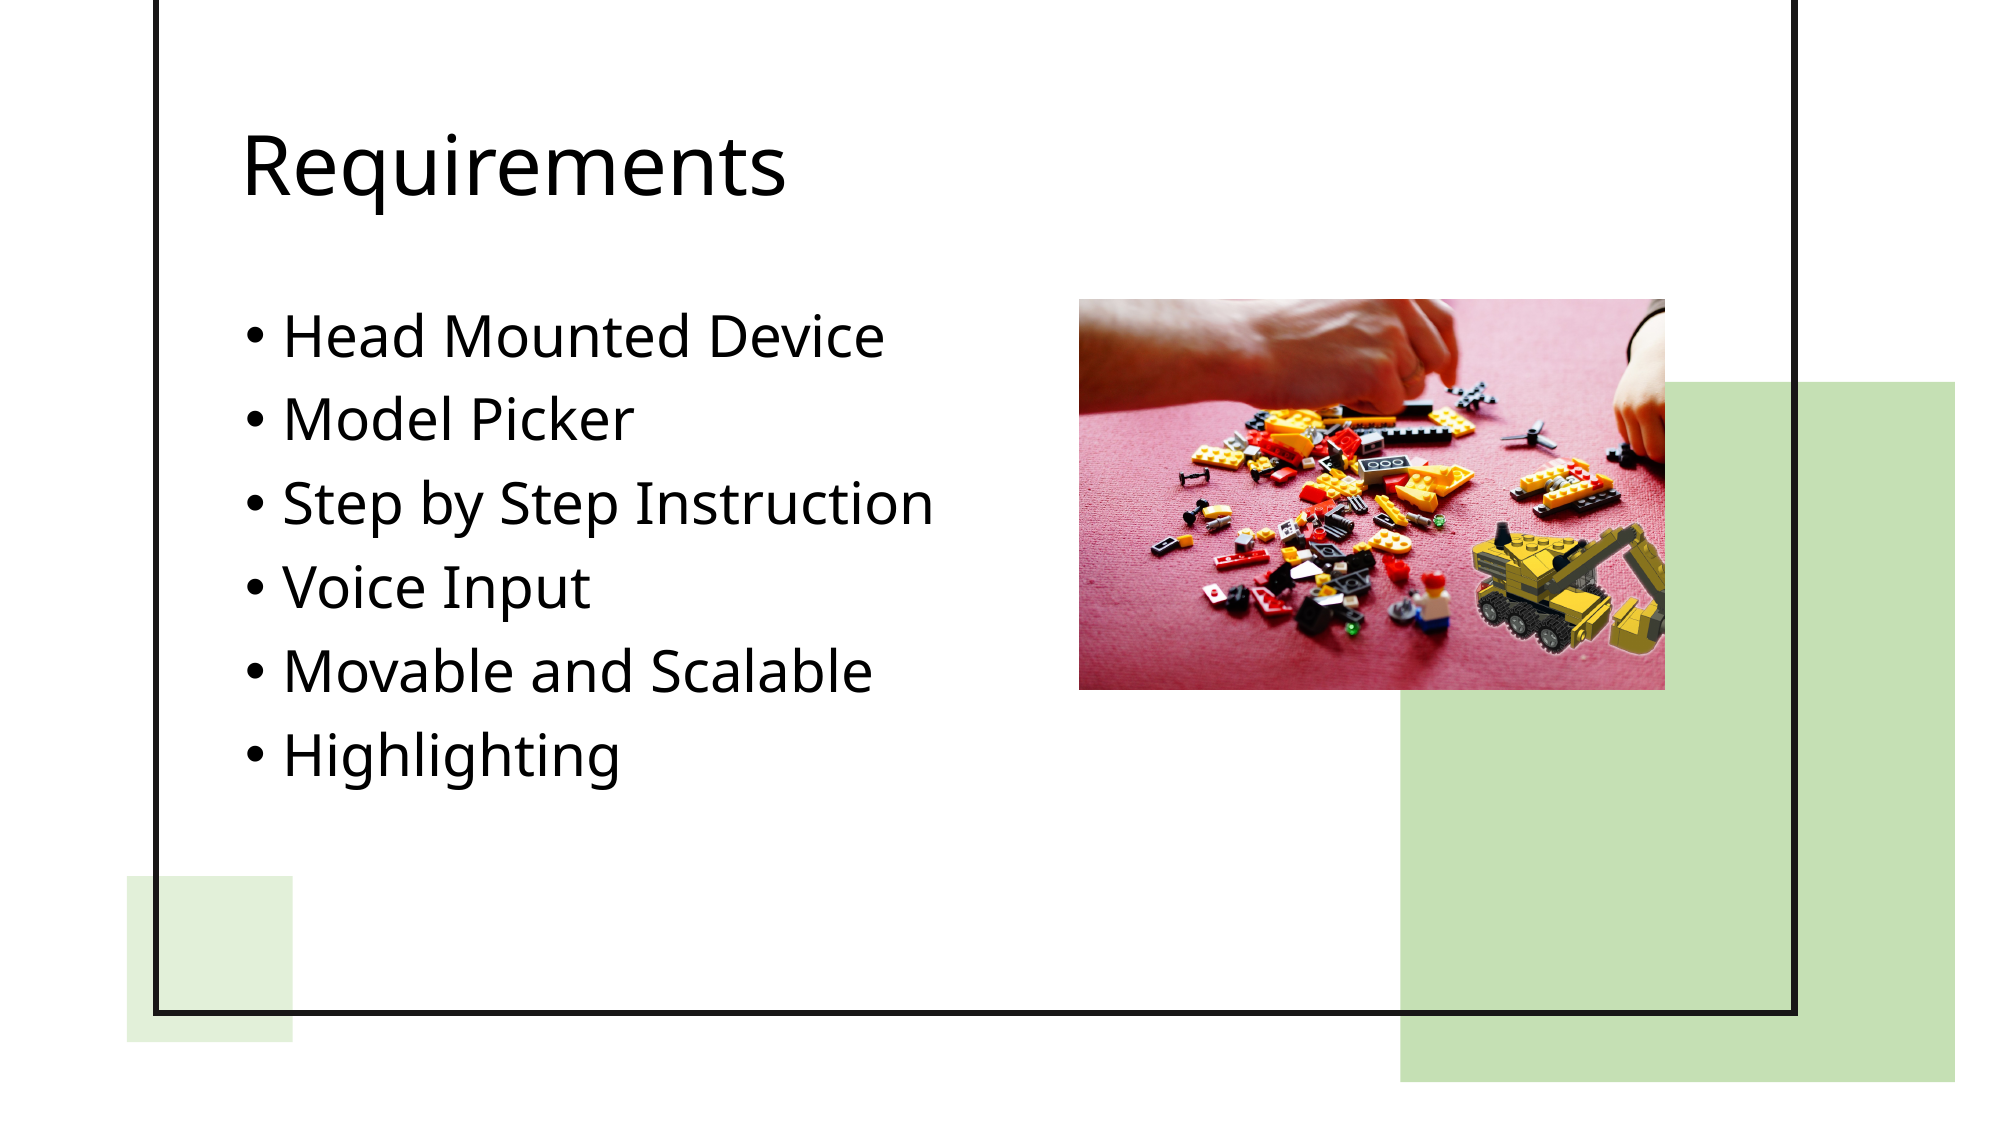

Requirements
Head Mounted Device
Model Picker
Step by Step Instruction
Voice Input
Movable and Scalable
Highlighting